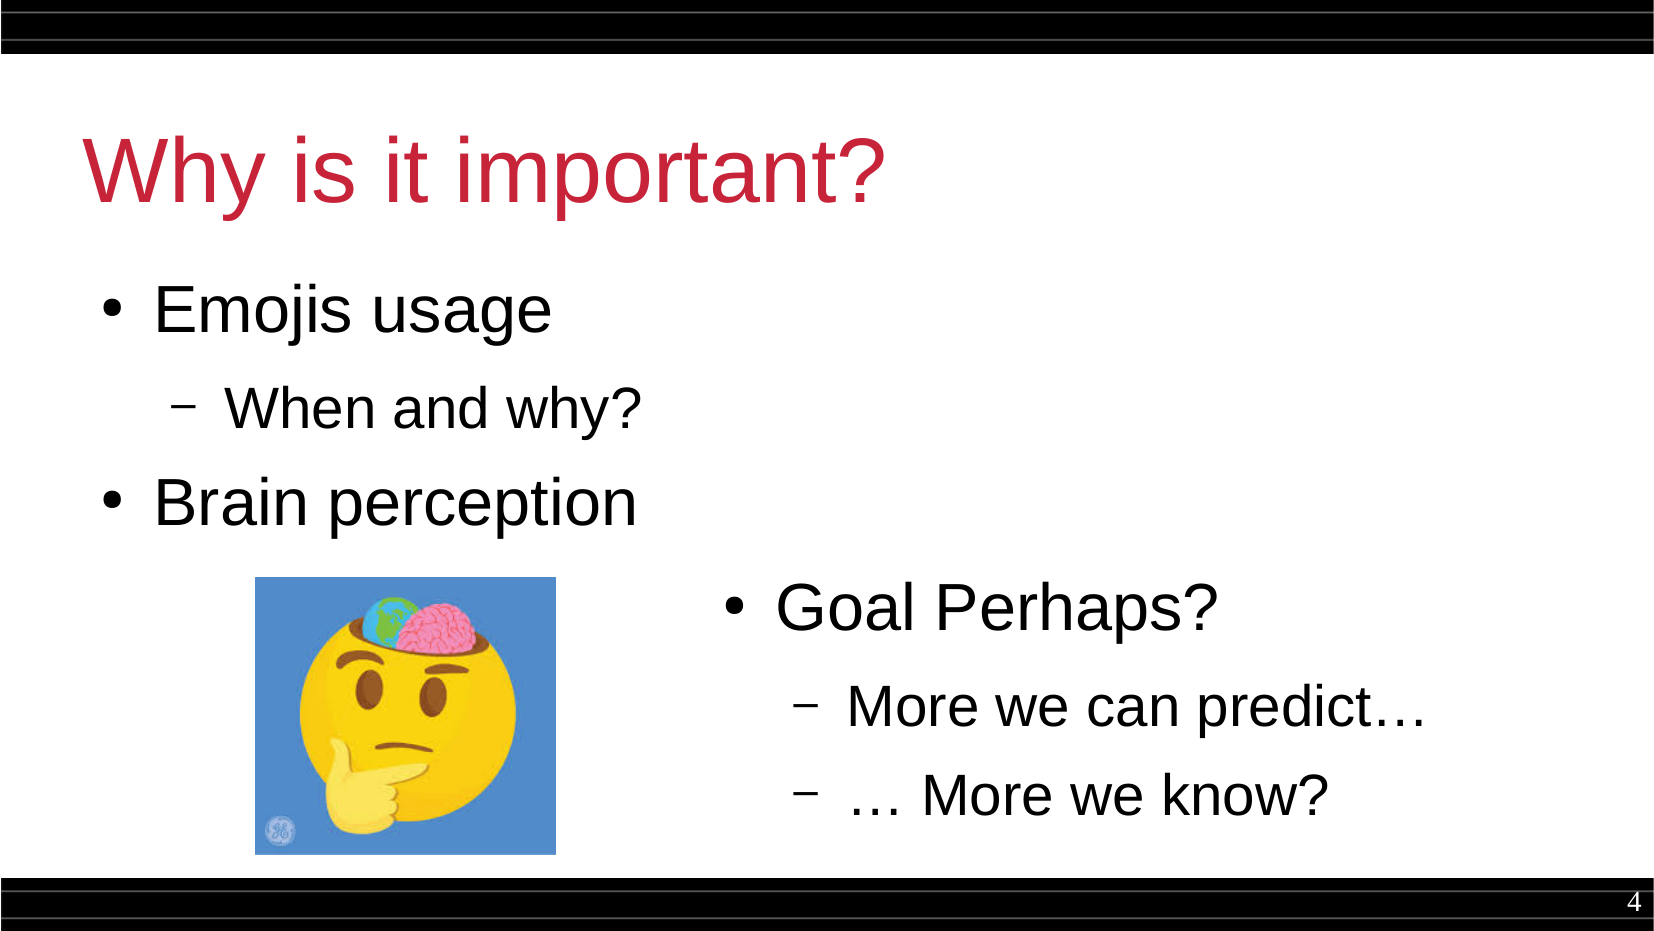

# Why is it important?
Emojis usage
When and why?
Brain perception
Goal Perhaps?
More we can predict…
… More we know?